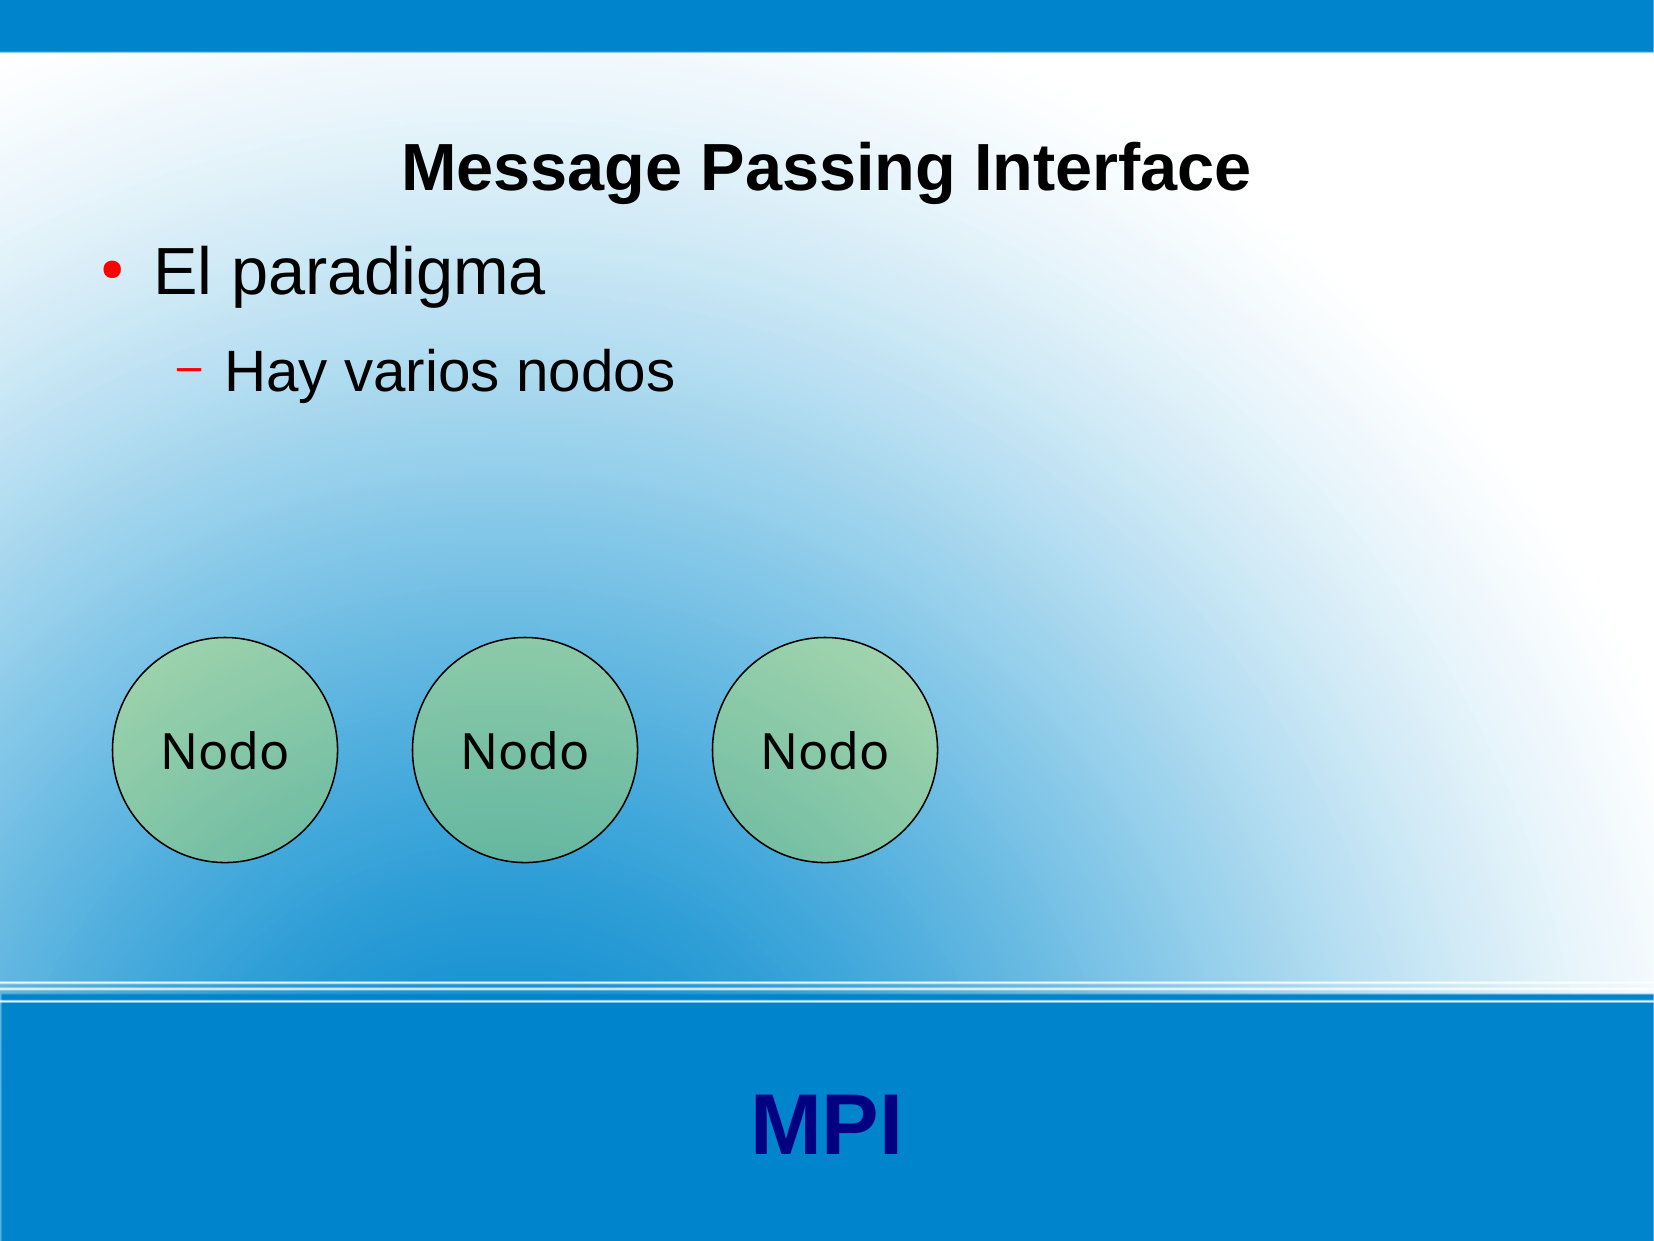

Message Passing Interface
El paradigma
Hay varios nodos
Nodo
Nodo
Nodo
# MPI